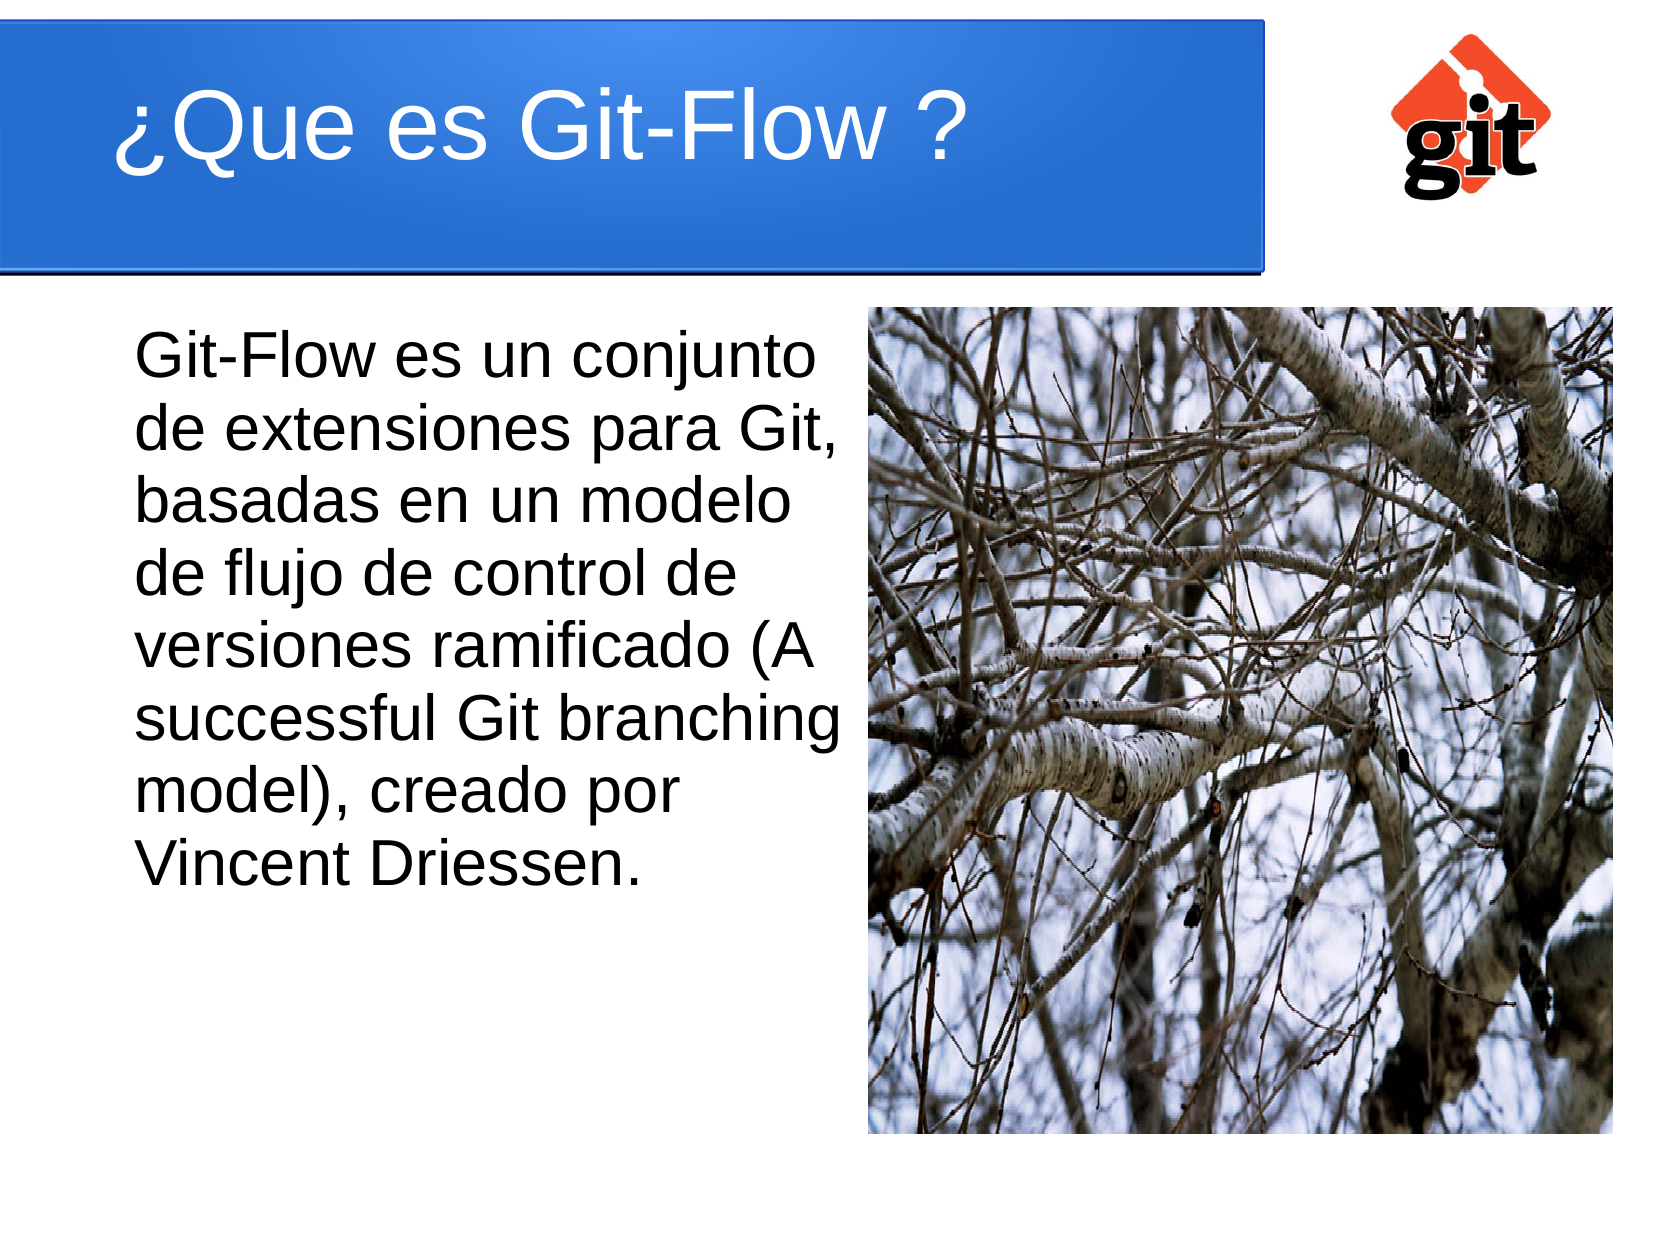

# ¿Que es Git-Flow ?
Git-Flow es un conjunto de extensiones para Git, basadas en un modelo de flujo de control de versiones ramificado (A successful Git branching model), creado por Vincent Driessen.